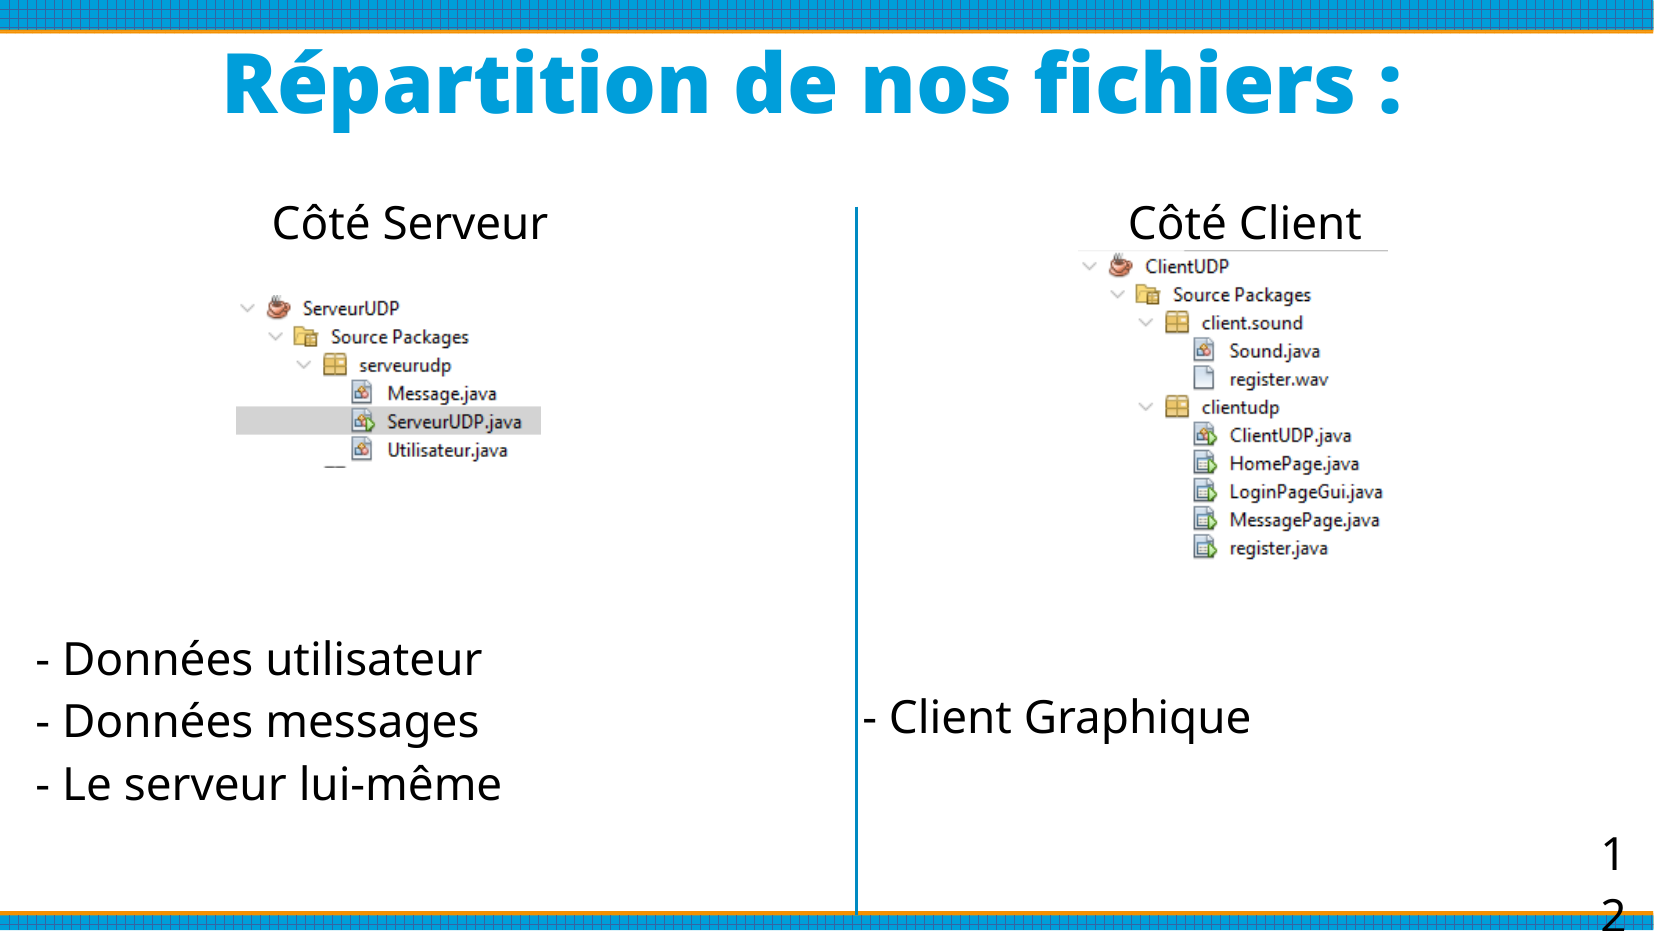

# Répartition de nos fichiers :
Côté Serveur
Côté Client
- Données utilisateur
- Données messages
- Le serveur lui-même
- Client Graphique
12